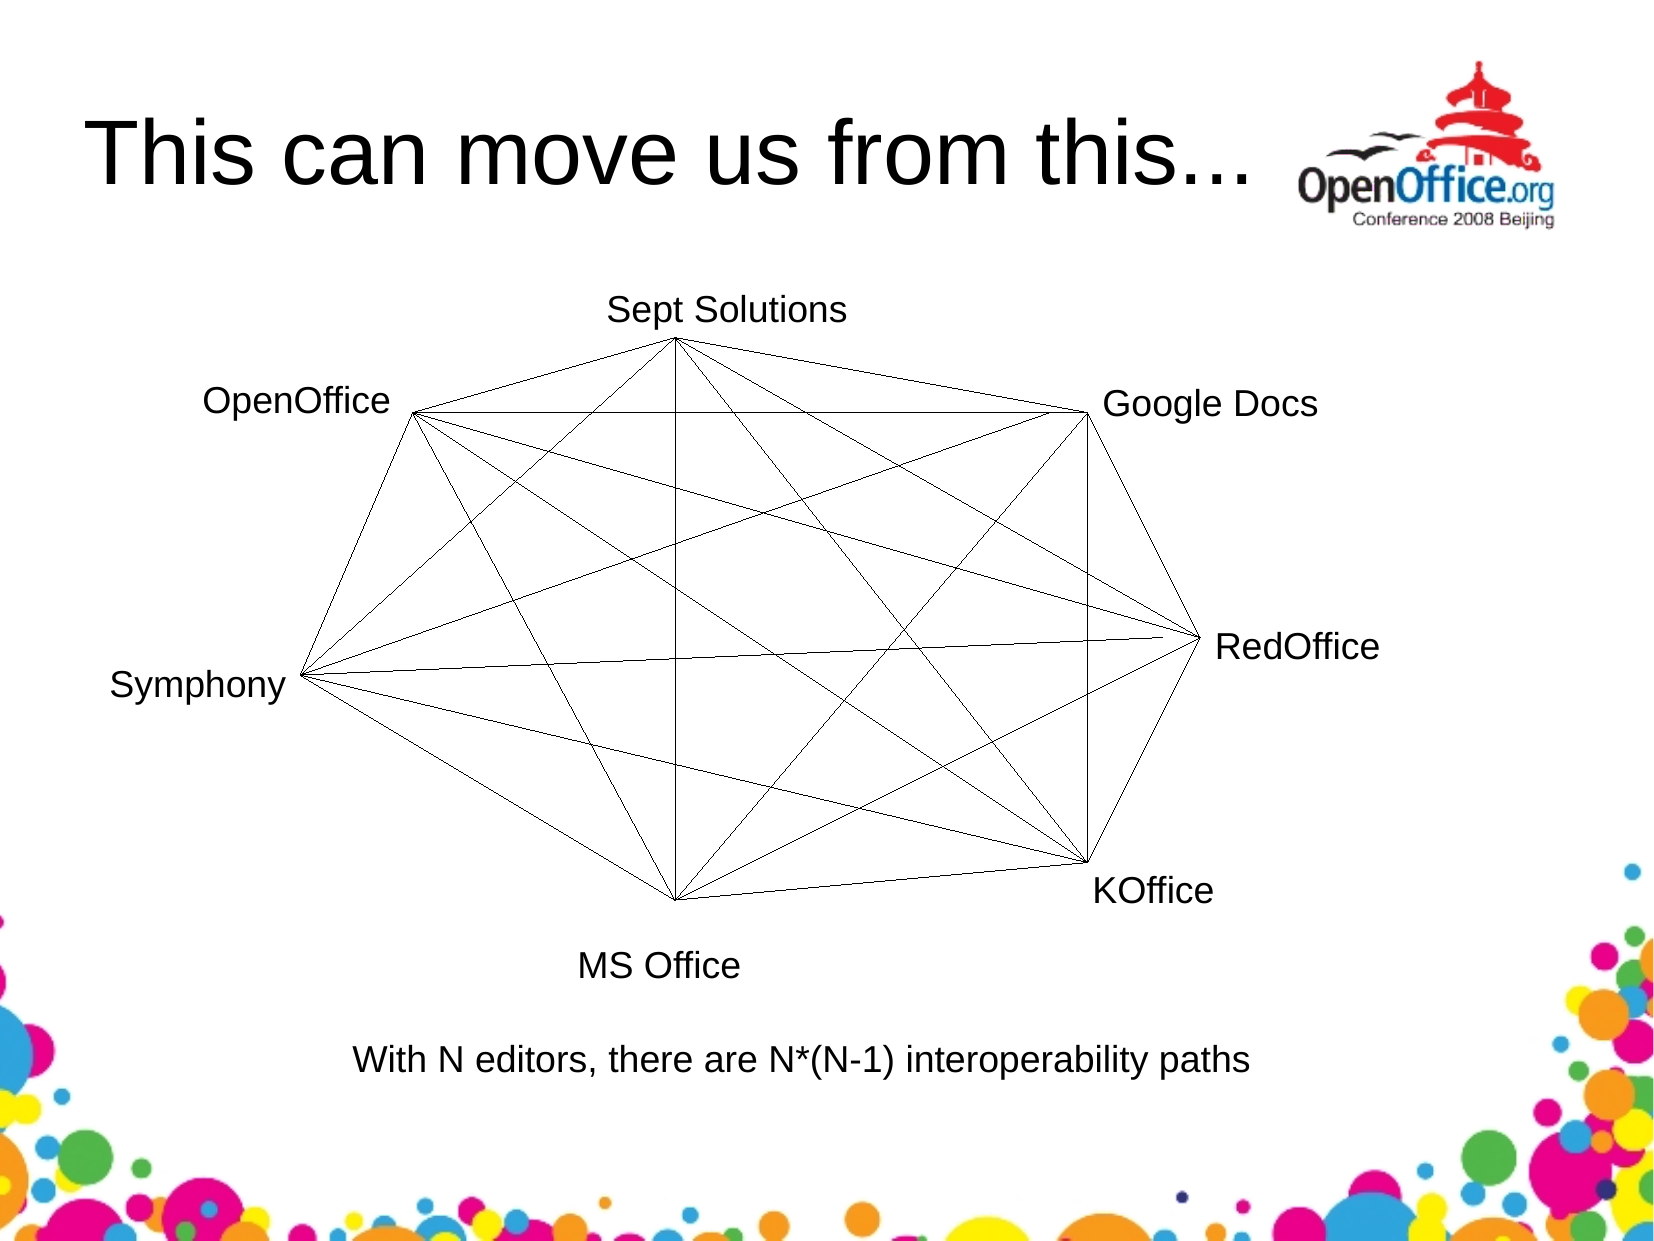

# This can move us from this...
Sept Solutions
OpenOffice
Google Docs
RedOffice
Symphony
KOffice
MS Office
With N editors, there are N*(N-1) interoperability paths